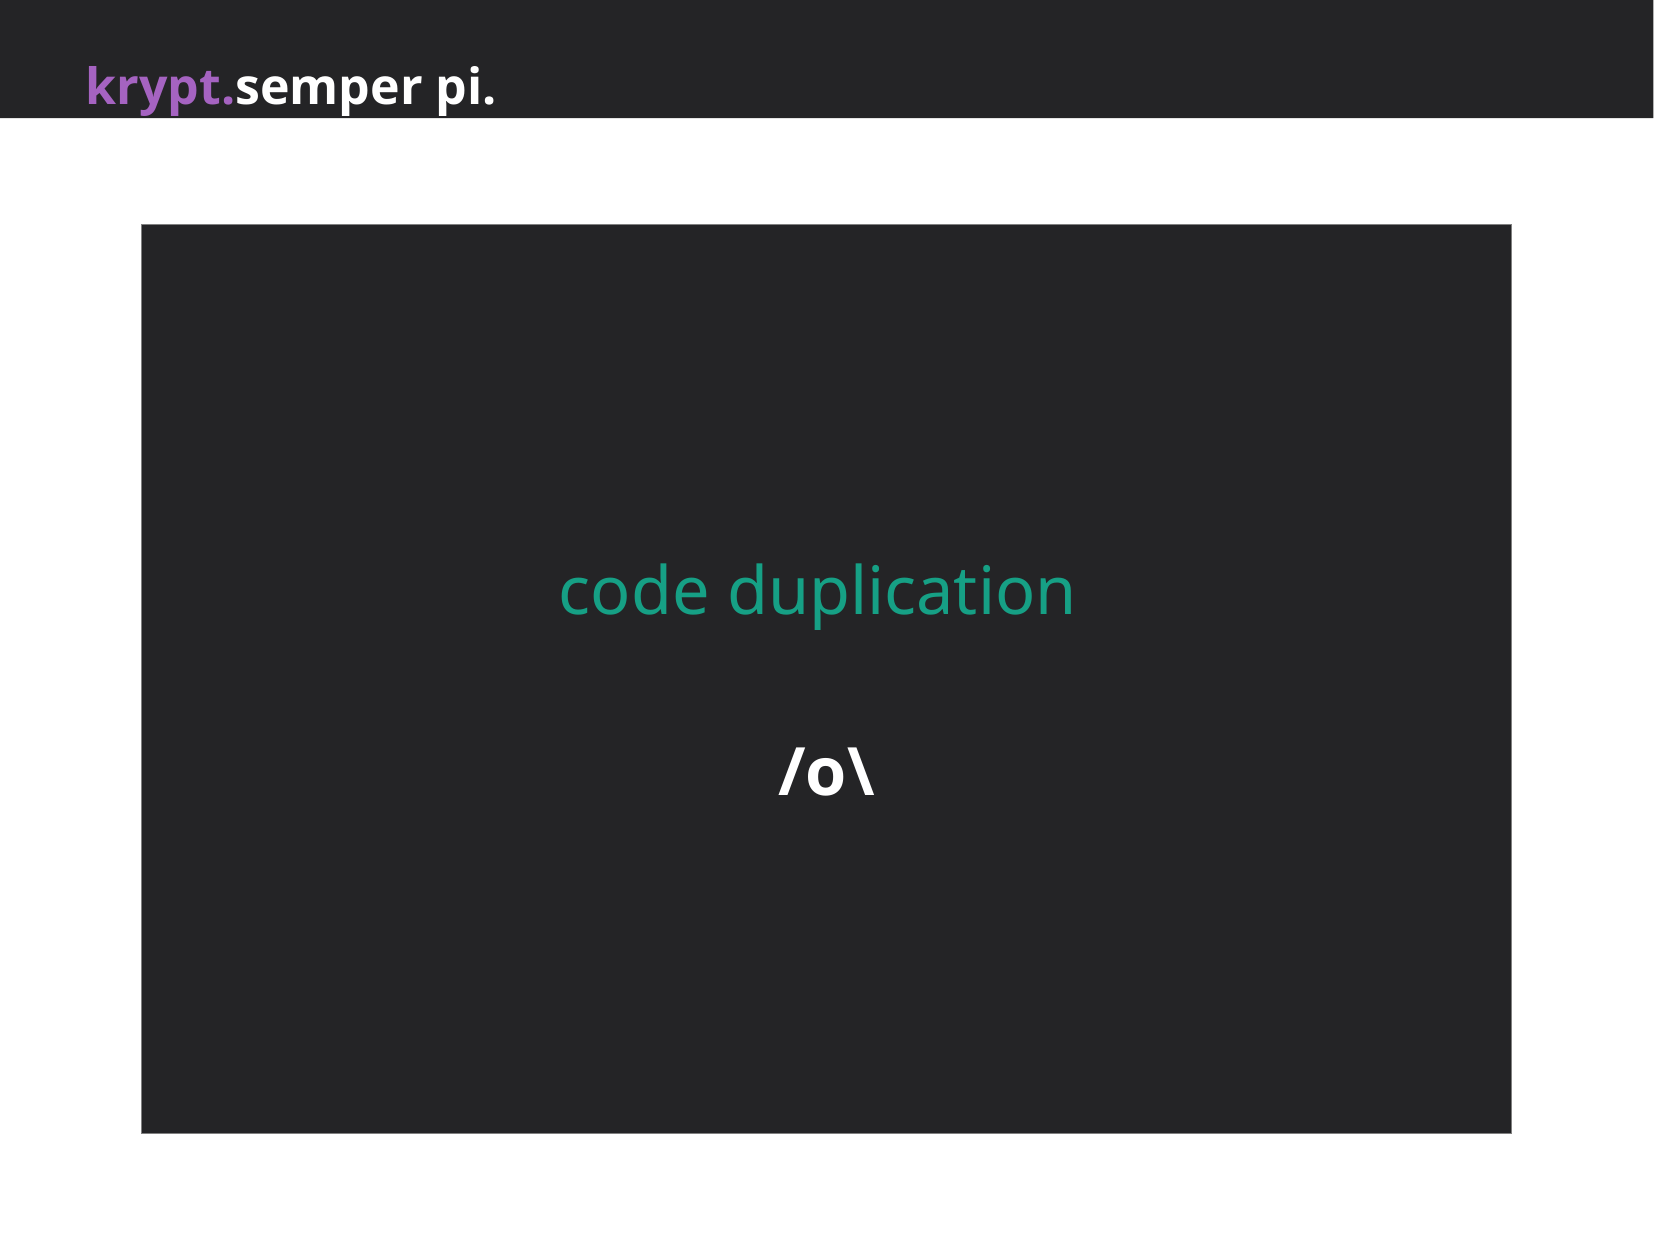

krypt.semper pi.
code duplication
/o\
krypt first of all is a framework